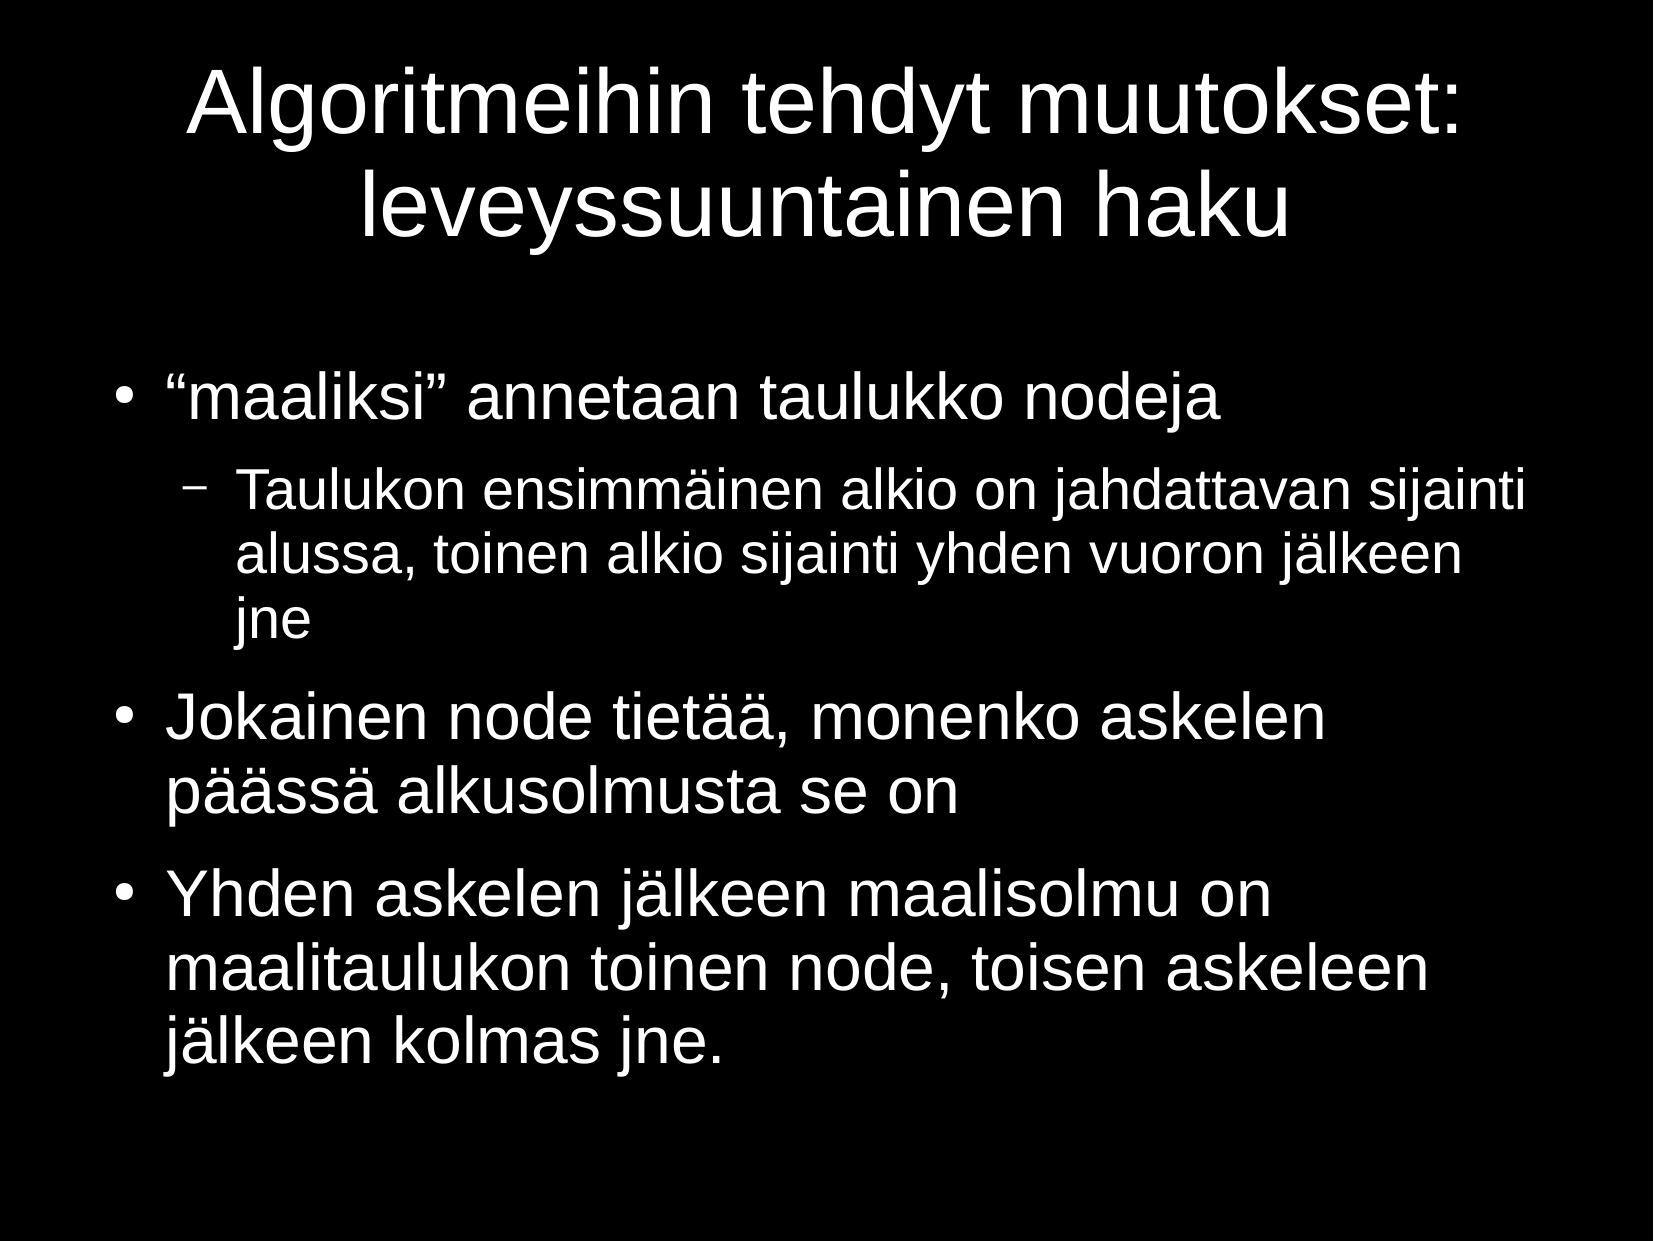

# Algoritmeihin tehdyt muutokset: leveyssuuntainen haku
“maaliksi” annetaan taulukko nodeja
Taulukon ensimmäinen alkio on jahdattavan sijainti alussa, toinen alkio sijainti yhden vuoron jälkeen jne
Jokainen node tietää, monenko askelen päässä alkusolmusta se on
Yhden askelen jälkeen maalisolmu on maalitaulukon toinen node, toisen askeleen jälkeen kolmas jne.